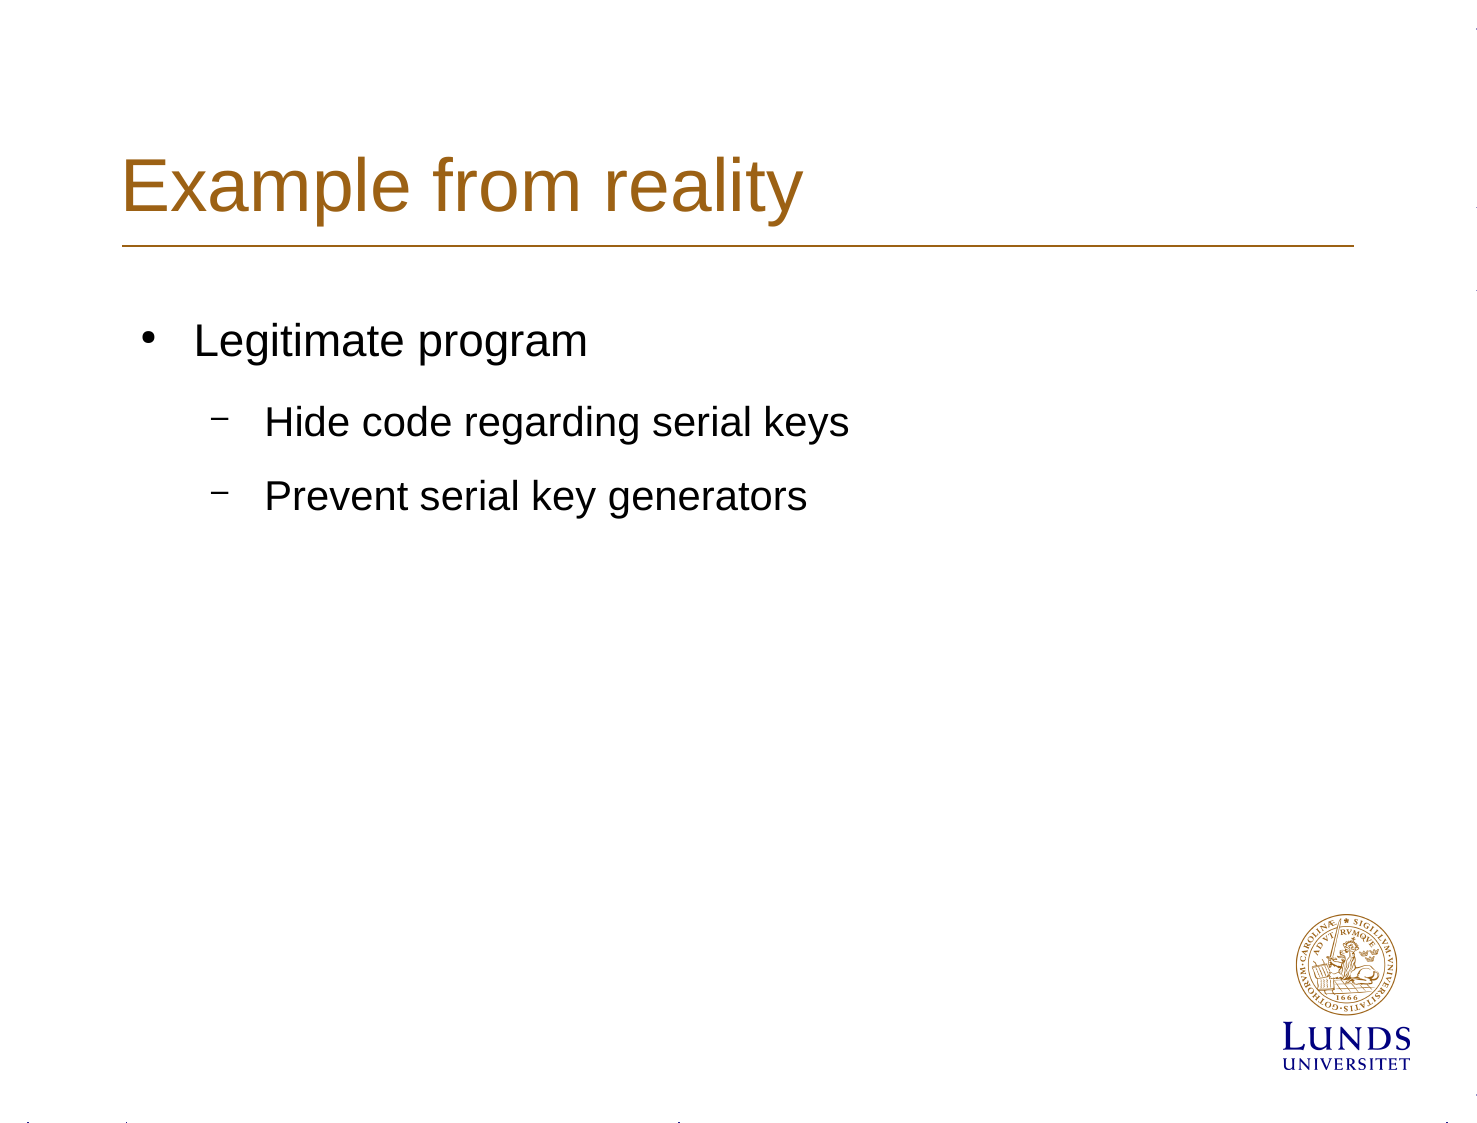

# Example from reality
Legitimate program
Hide code regarding serial keys
Prevent serial key generators